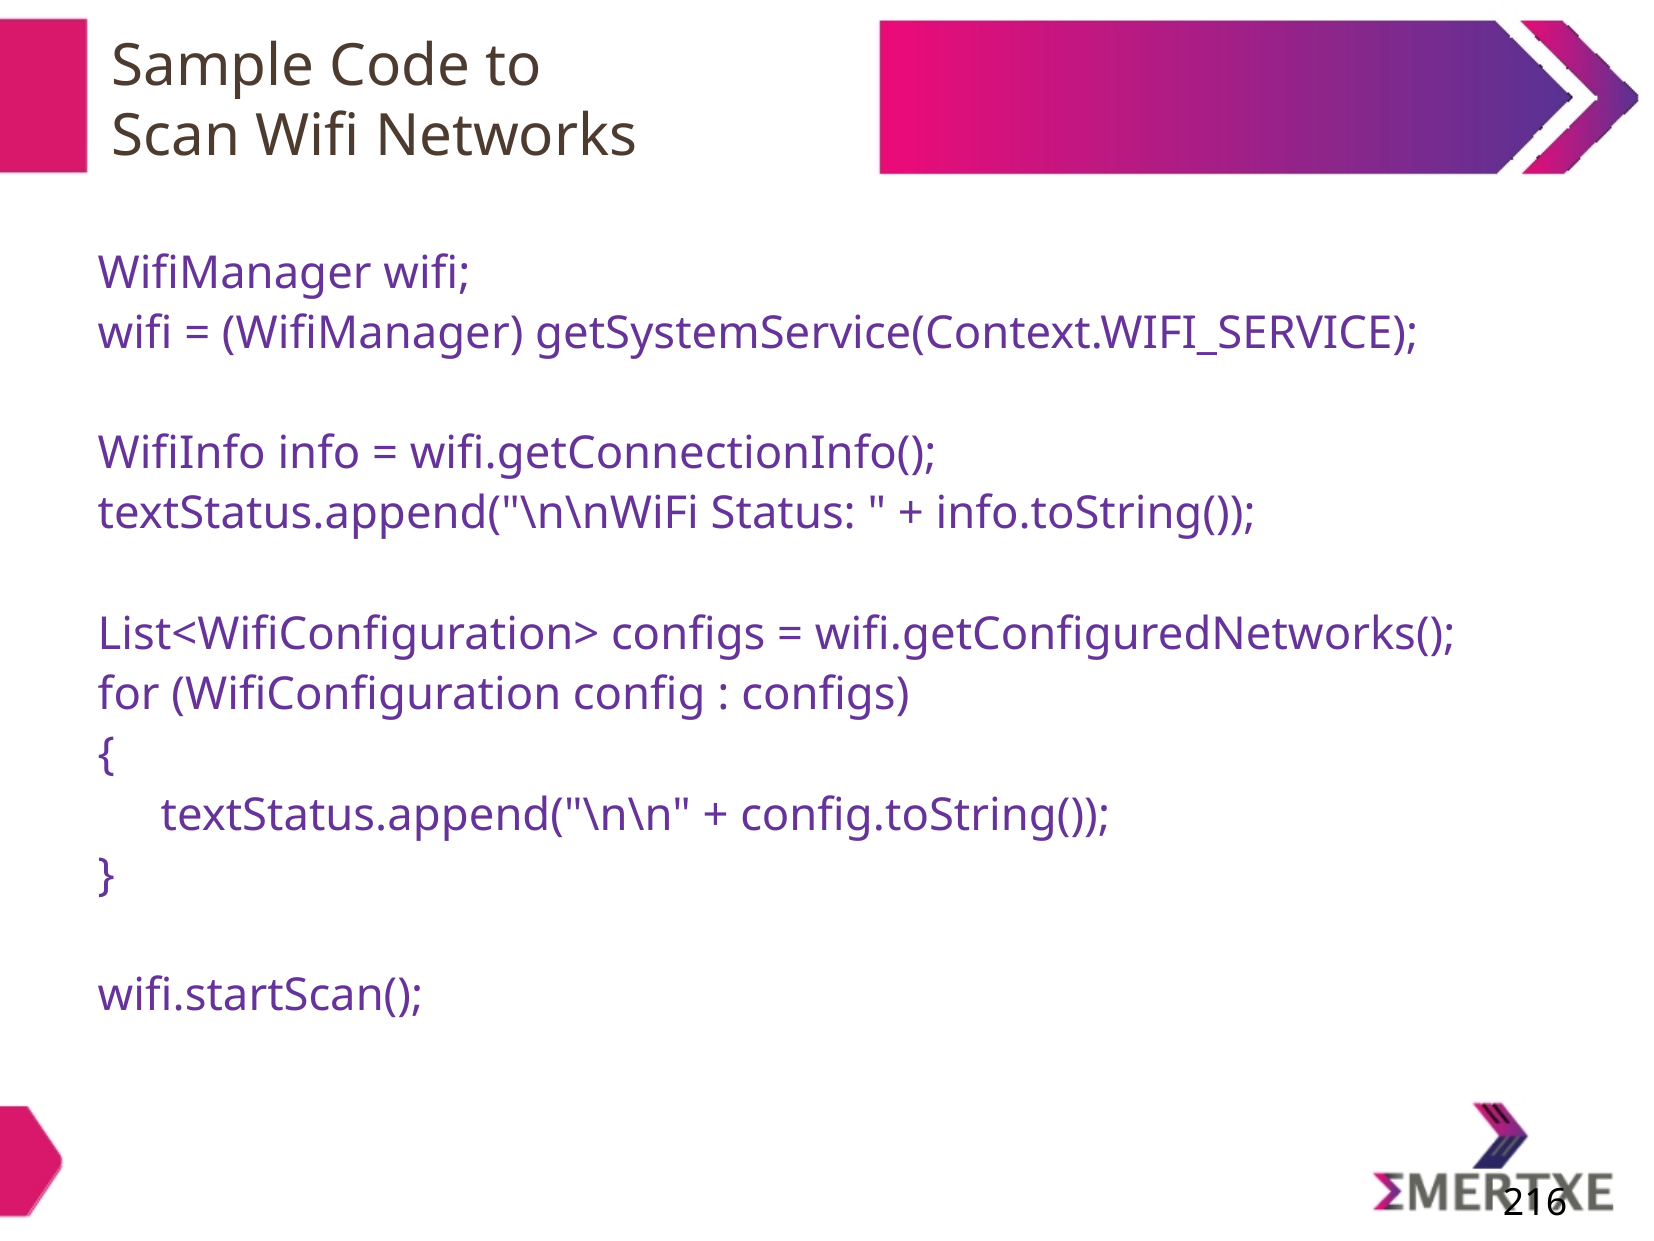

# Sample Code to Scan Wifi Networks
WifiManager wifi;
wifi = (WifiManager) getSystemService(Context.WIFI_SERVICE);
WifiInfo info = wifi.getConnectionInfo();
textStatus.append("\n\nWiFi Status: " + info.toString());
List<WifiConfiguration> configs = wifi.getConfiguredNetworks();
for (WifiConfiguration config : configs)
{
	textStatus.append("\n\n" + config.toString());
}
wifi.startScan();